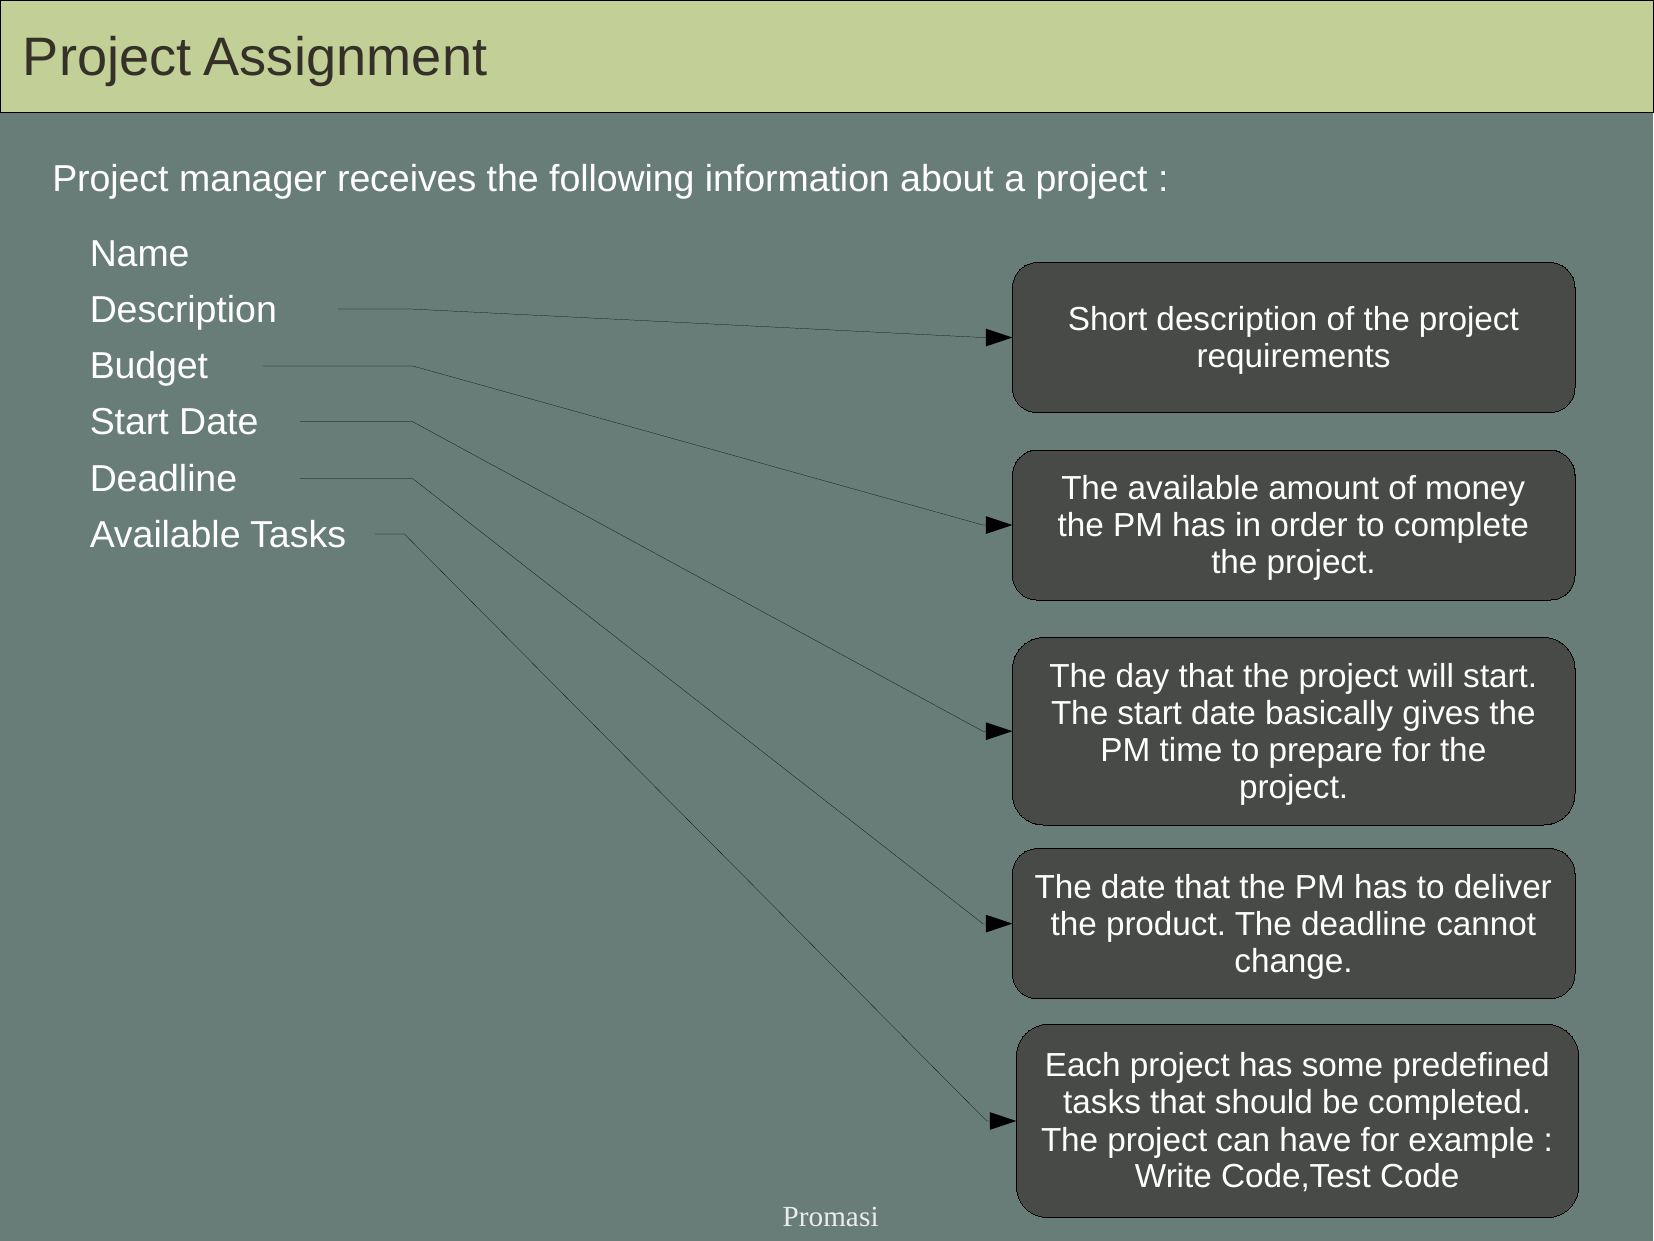

# Project Assignment
Project manager receives the following information about a project :
Name
Short description of the project
requirements
Description
Budget
Start Date
Deadline
The available amount of money
the PM has in order to complete
the project.
Available Tasks
The day that the project will start.
The start date basically gives the
PM time to prepare for the
project.
The date that the PM has to deliver
the product. The deadline cannot
change.
Each project has some predefined
tasks that should be completed.
The project can have for example :
Write Code,Test Code